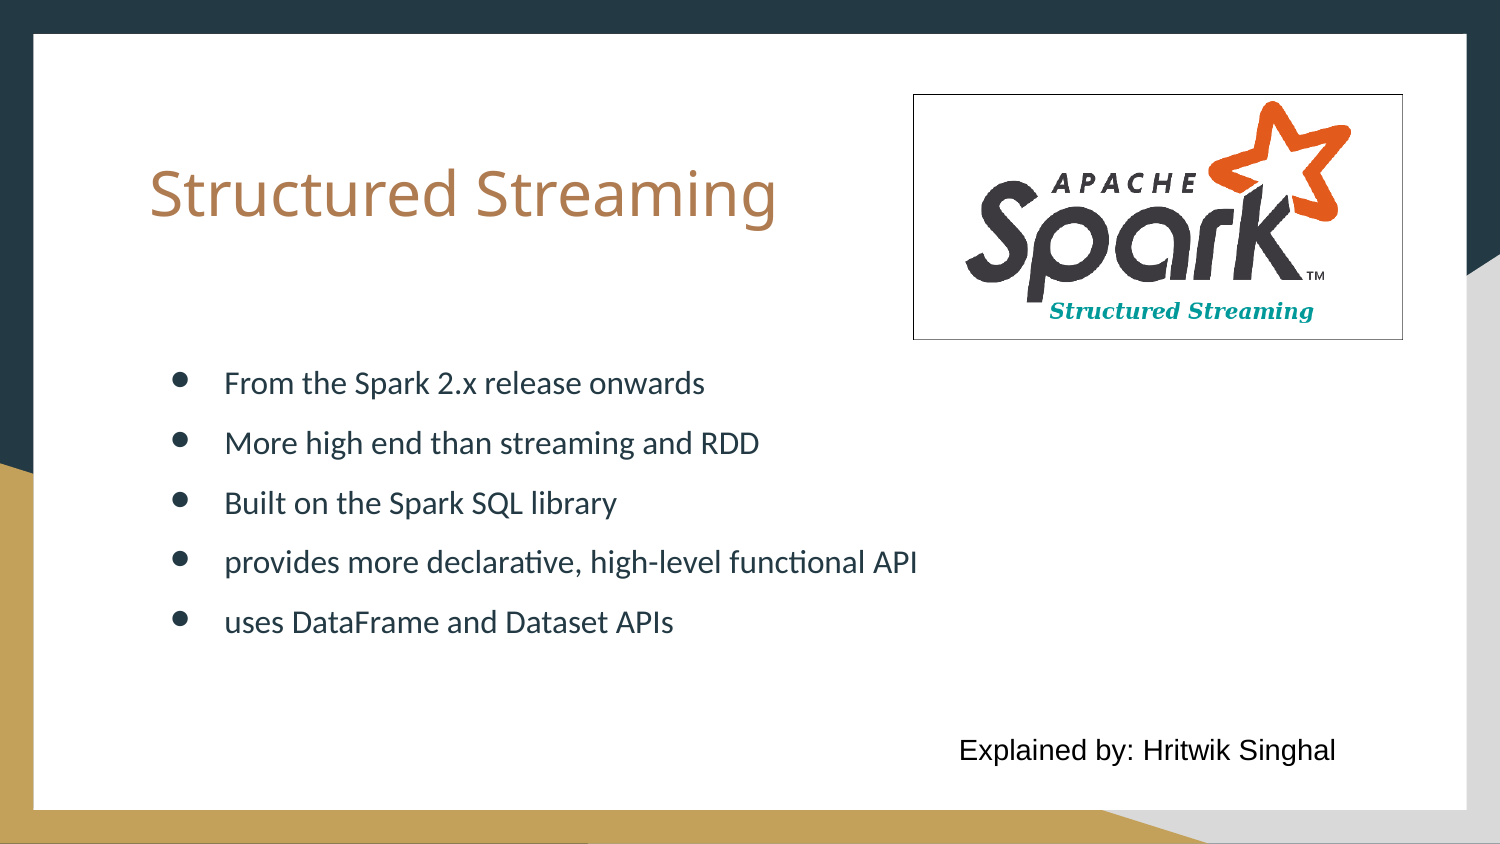

# Structured Streaming
From the Spark 2.x release onwards
More high end than streaming and RDD
Built on the Spark SQL library
provides more declarative, high-level functional API
uses DataFrame and Dataset APIs
Explained by: Hritwik Singhal